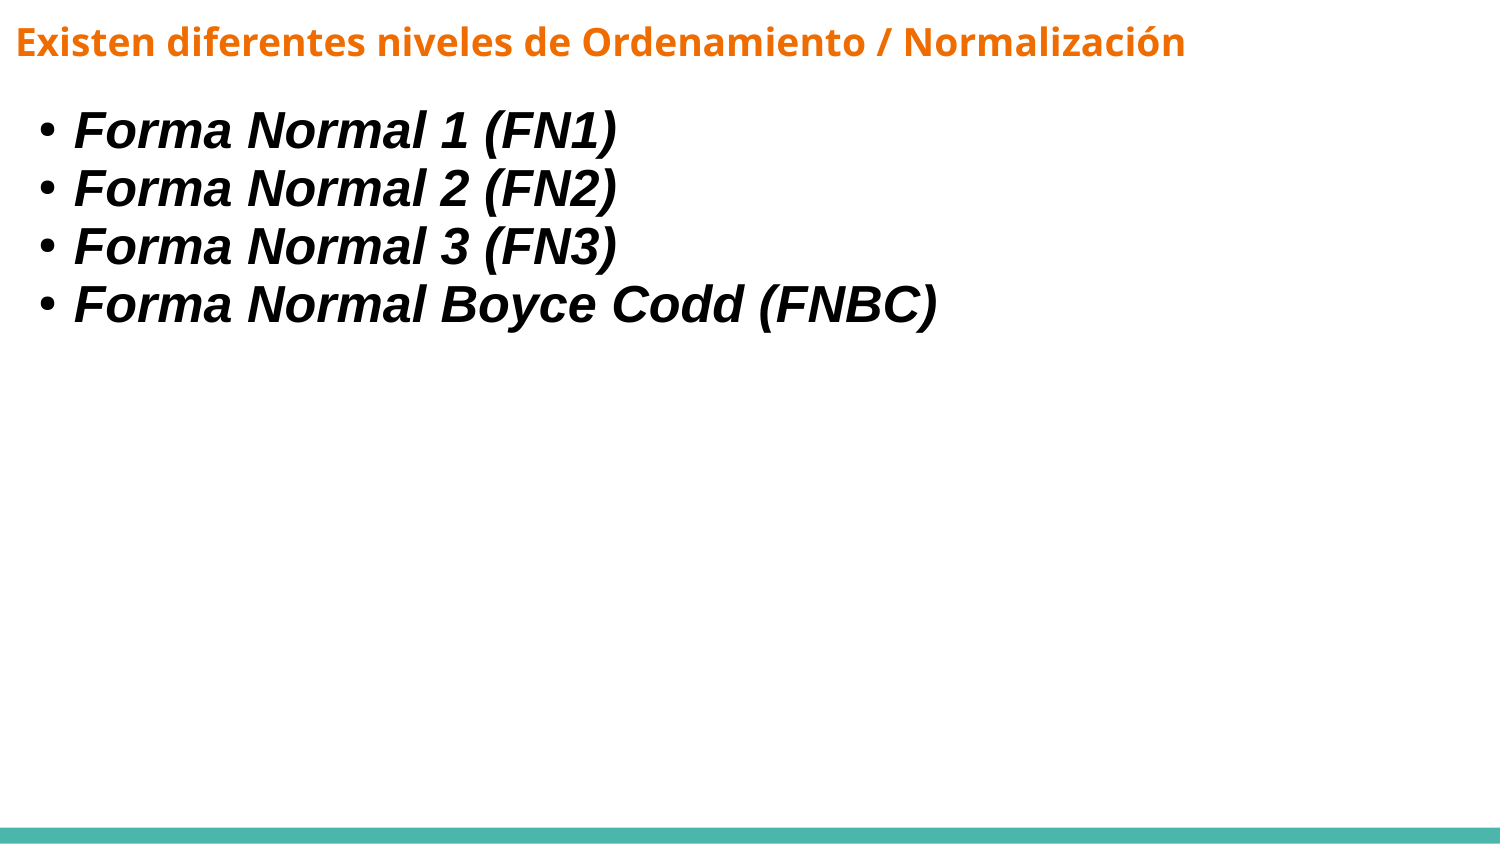

# Existen diferentes niveles de Ordenamiento / Normalización
Forma Normal 1 (FN1)
Forma Normal 2 (FN2)
Forma Normal 3 (FN3)
Forma Normal Boyce Codd (FNBC)